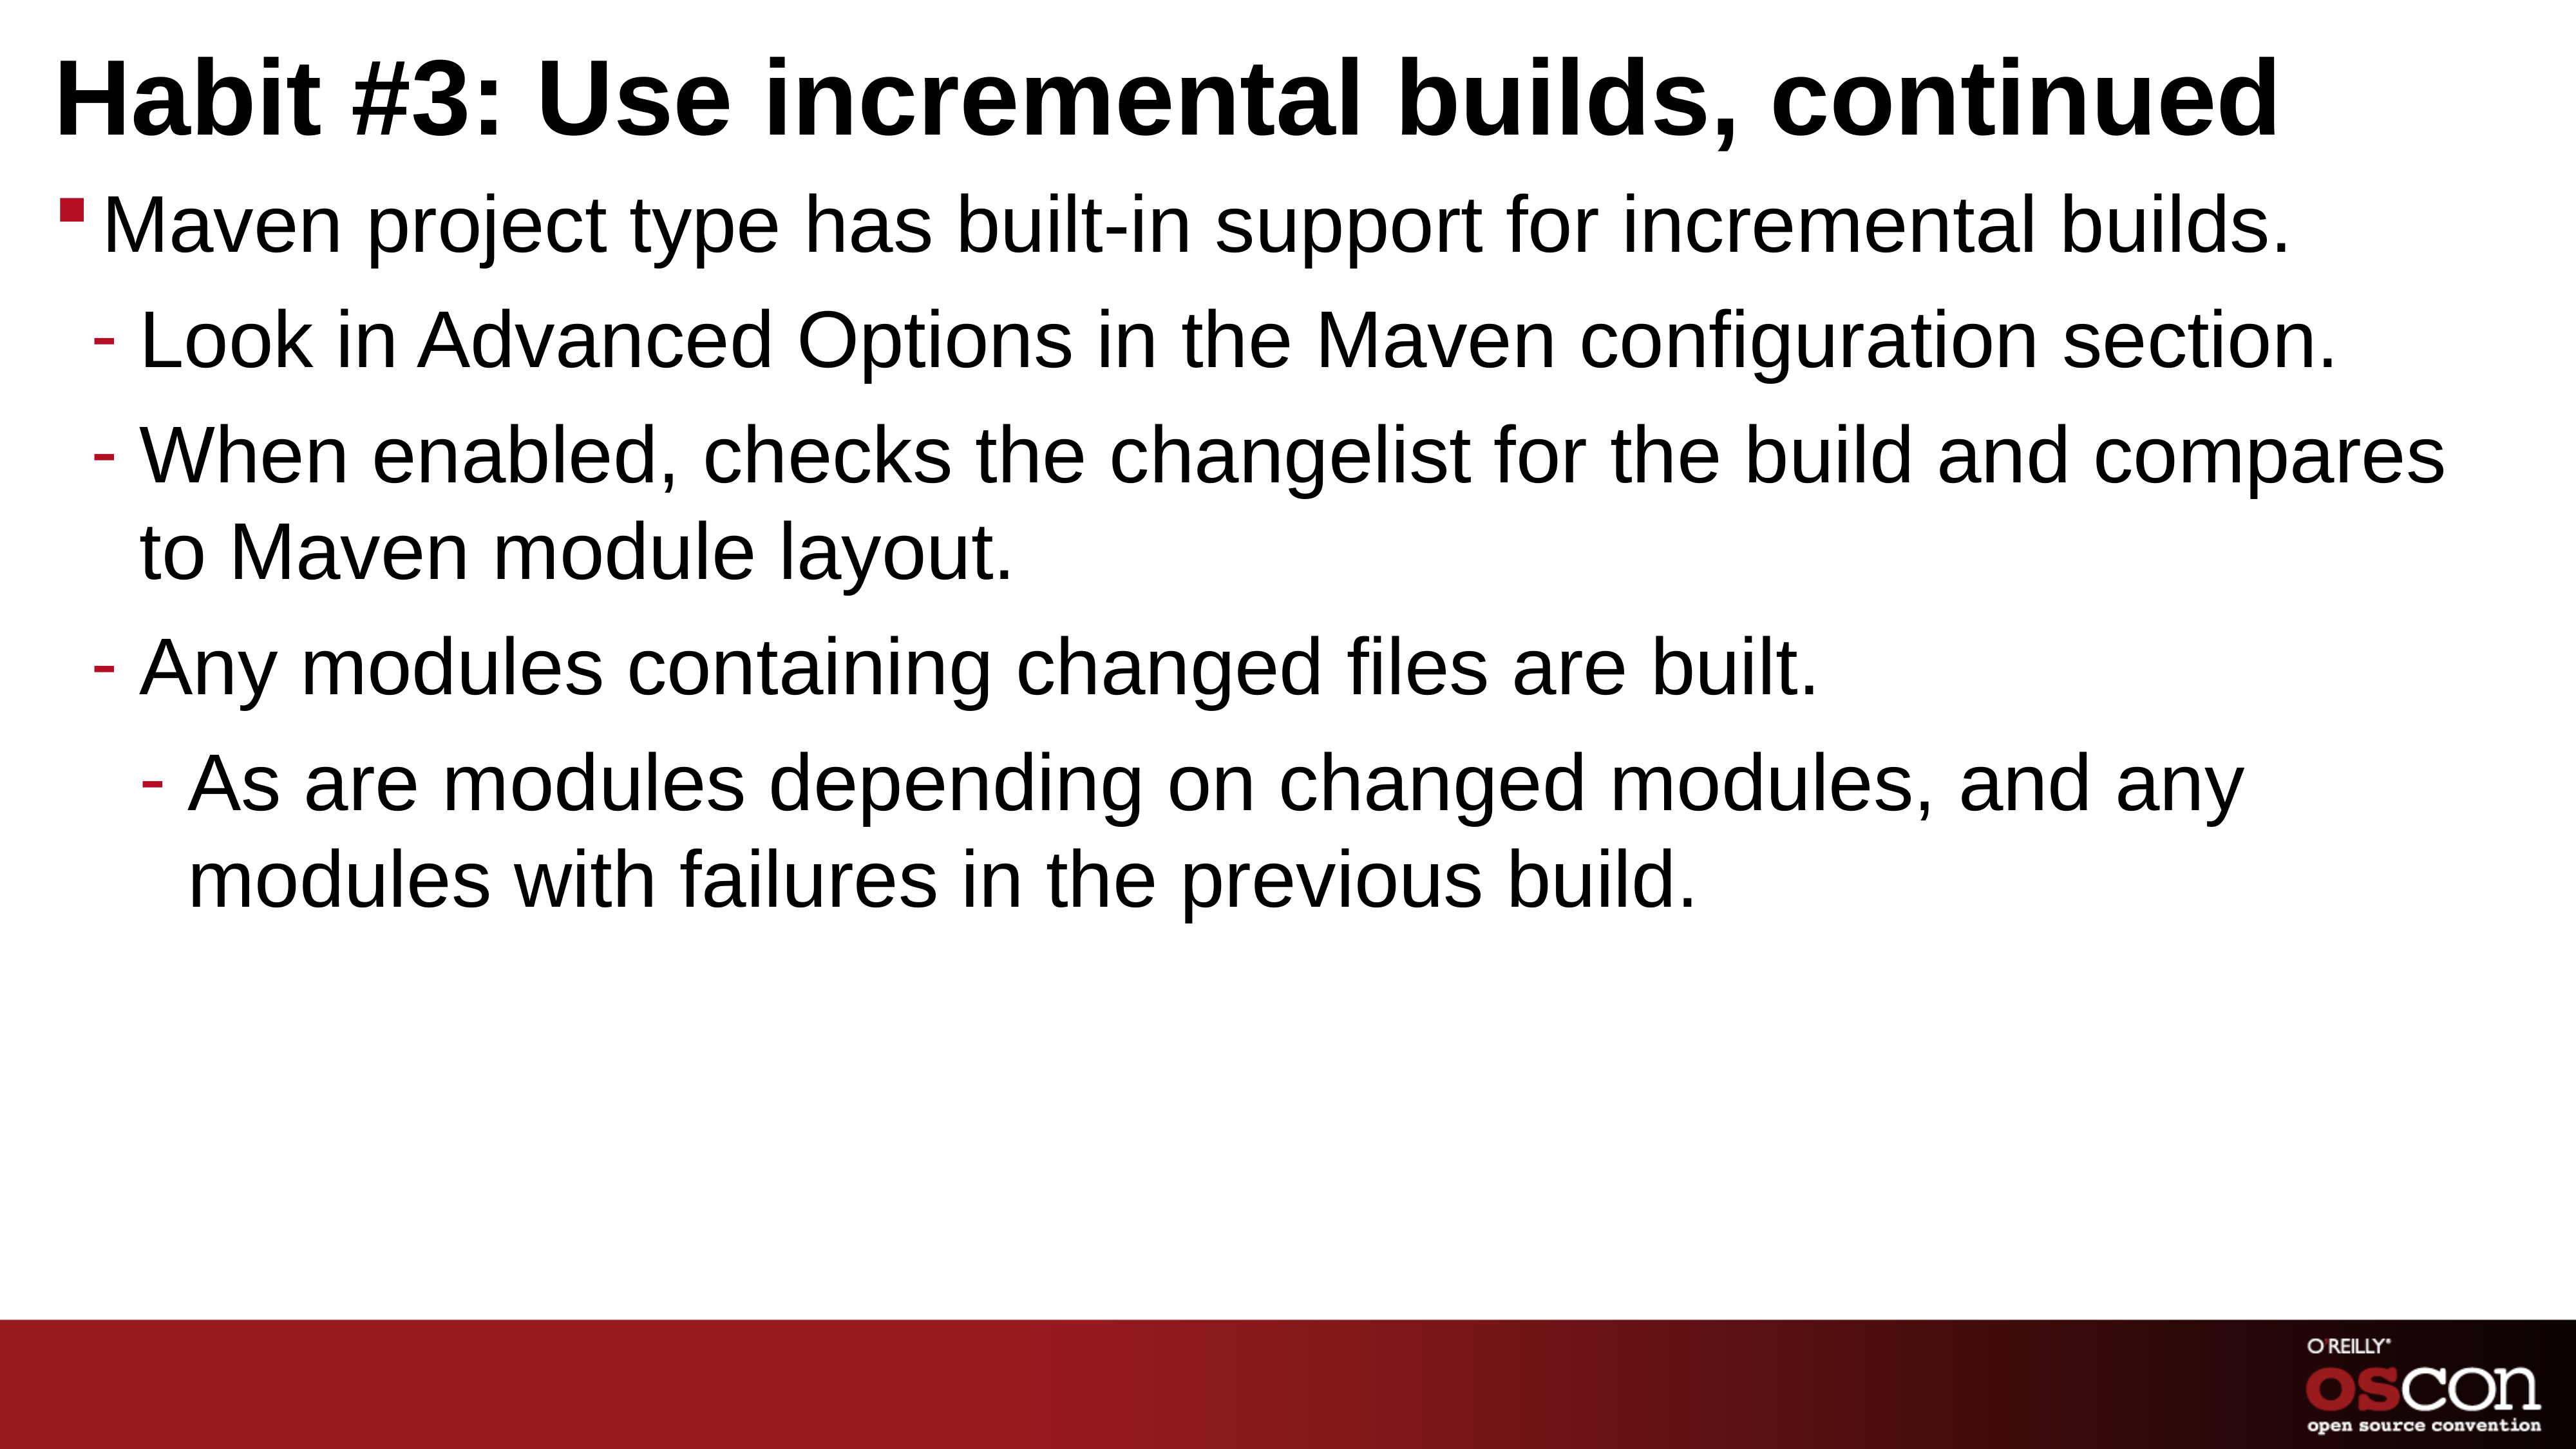

# Habit #3: Use incremental builds, continued
Maven project type has built-in support for incremental builds.
Look in Advanced Options in the Maven configuration section.
When enabled, checks the changelist for the build and compares to Maven module layout.
Any modules containing changed files are built.
As are modules depending on changed modules, and any modules with failures in the previous build.